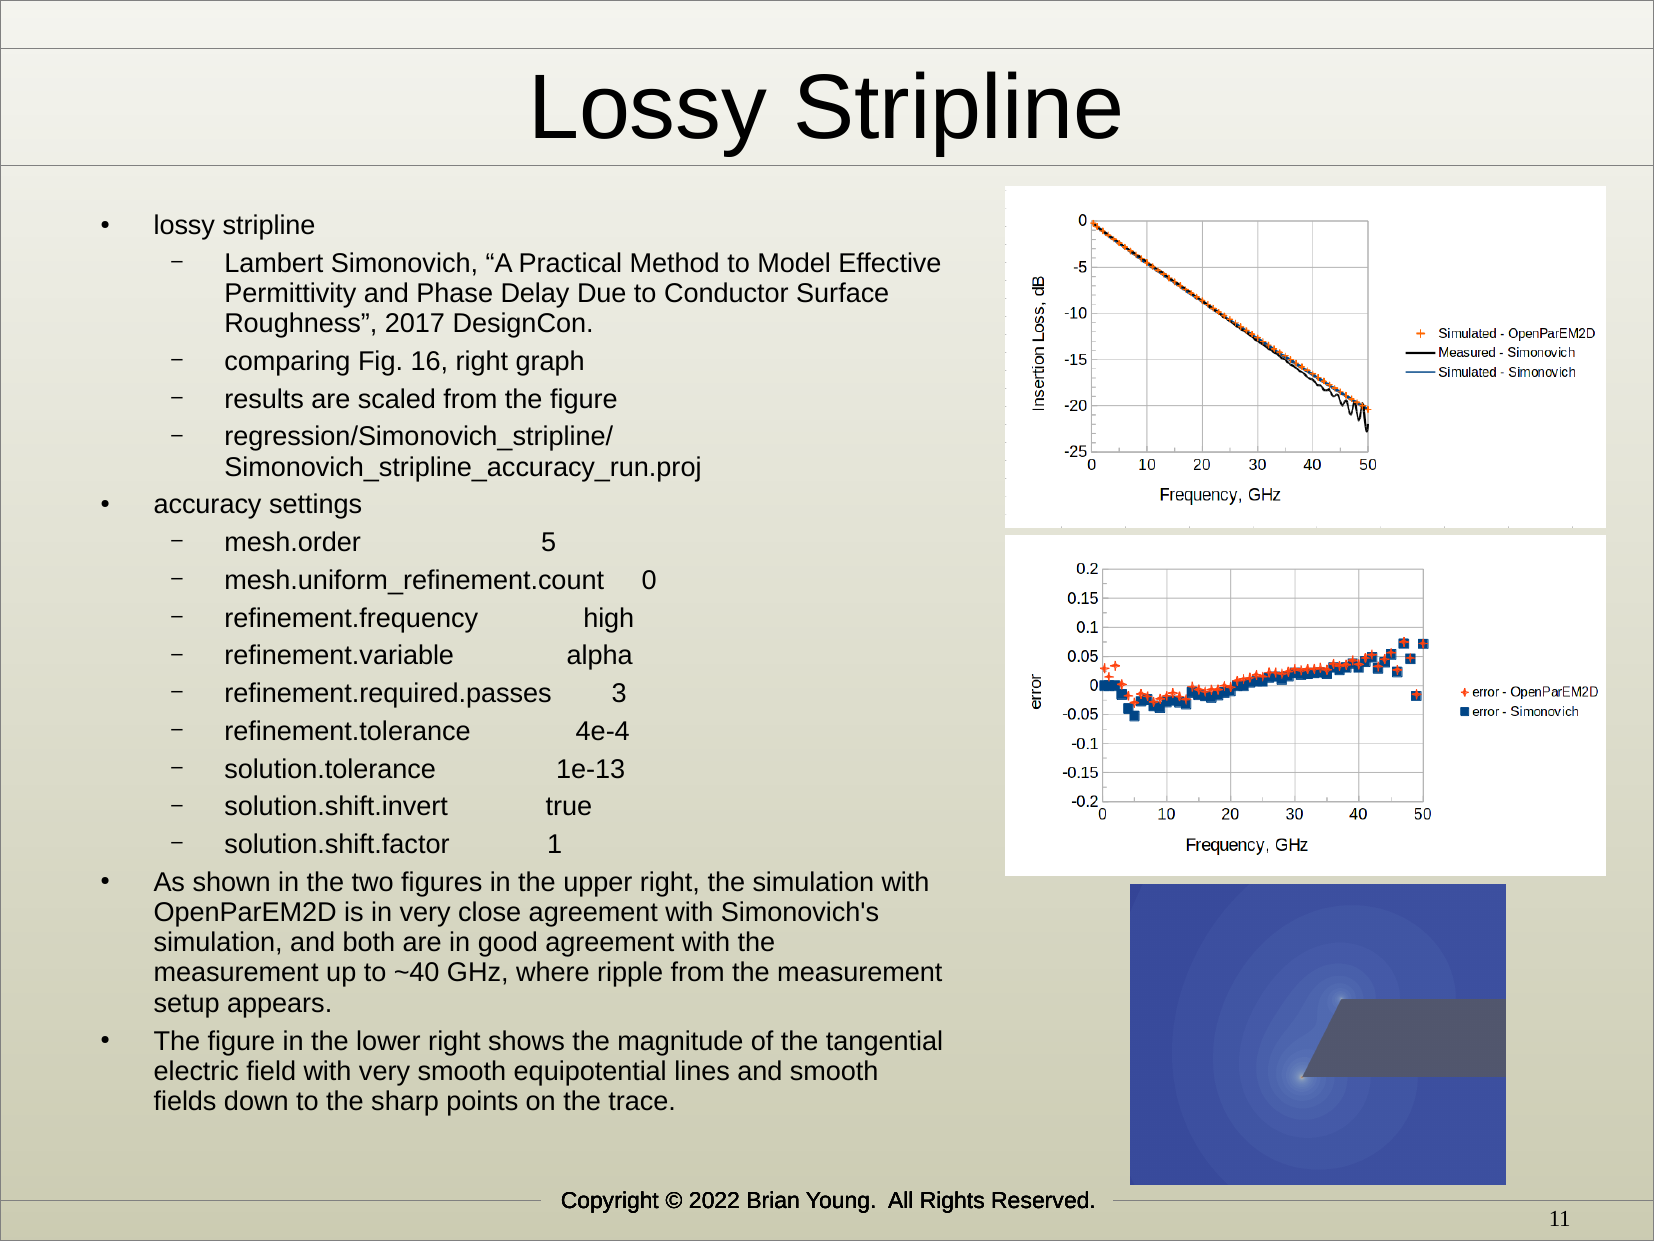

# Lossy Stripline
lossy stripline
Lambert Simonovich, “A Practical Method to Model Effective Permittivity and Phase Delay Due to Conductor Surface Roughness”, 2017 DesignCon.
comparing Fig. 16, right graph
results are scaled from the figure
regression/Simonovich_stripline/Simonovich_stripline_accuracy_run.proj
accuracy settings
mesh.order 5
mesh.uniform_refinement.count 0
refinement.frequency high
refinement.variable alpha
refinement.required.passes 3
refinement.tolerance 4e-4
solution.tolerance 1e-13
solution.shift.invert true
solution.shift.factor 1
As shown in the two figures in the upper right, the simulation with OpenParEM2D is in very close agreement with Simonovich's simulation, and both are in good agreement with the measurement up to ~40 GHz, where ripple from the measurement setup appears.
The figure in the lower right shows the magnitude of the tangential electric field with very smooth equipotential lines and smooth fields down to the sharp points on the trace.
11